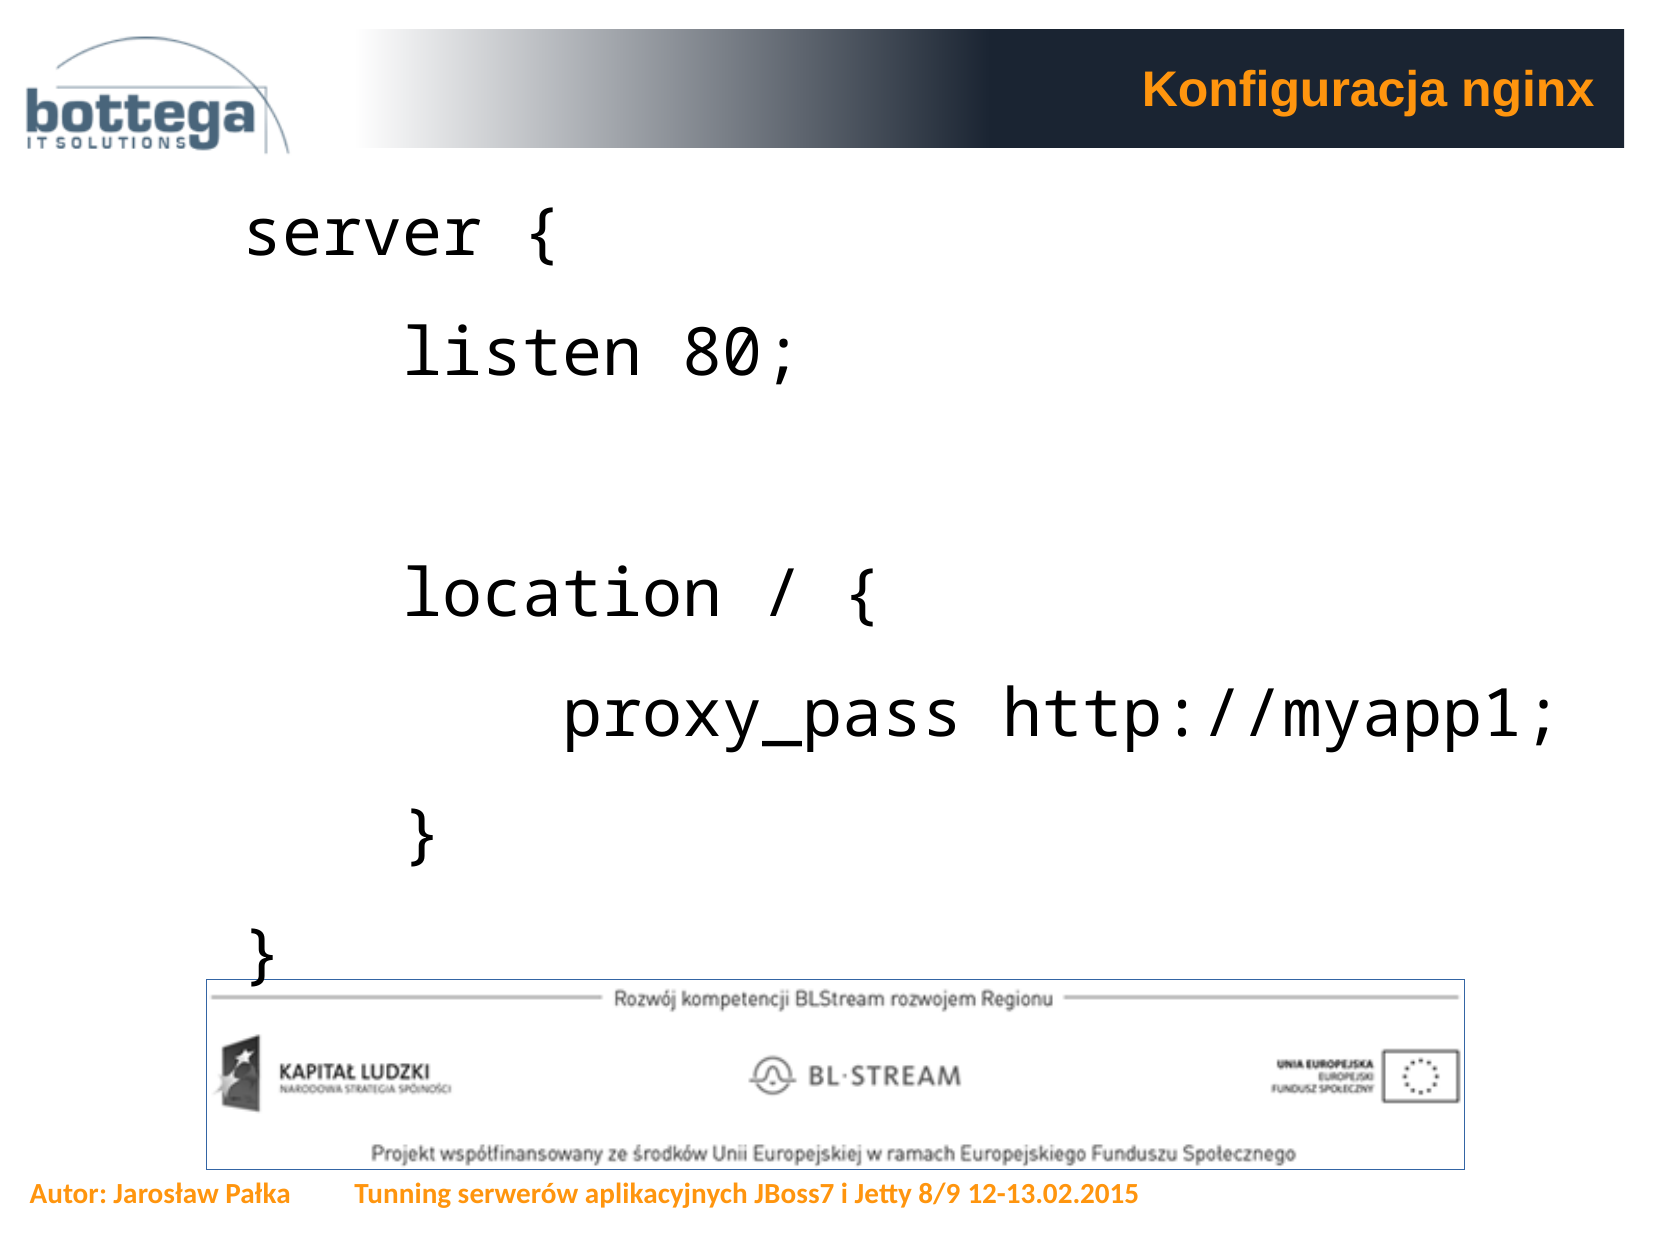

# Konfiguracja nginx
 server {
 listen 80;
 location / {
 proxy_pass http://myapp1;
 }
 }